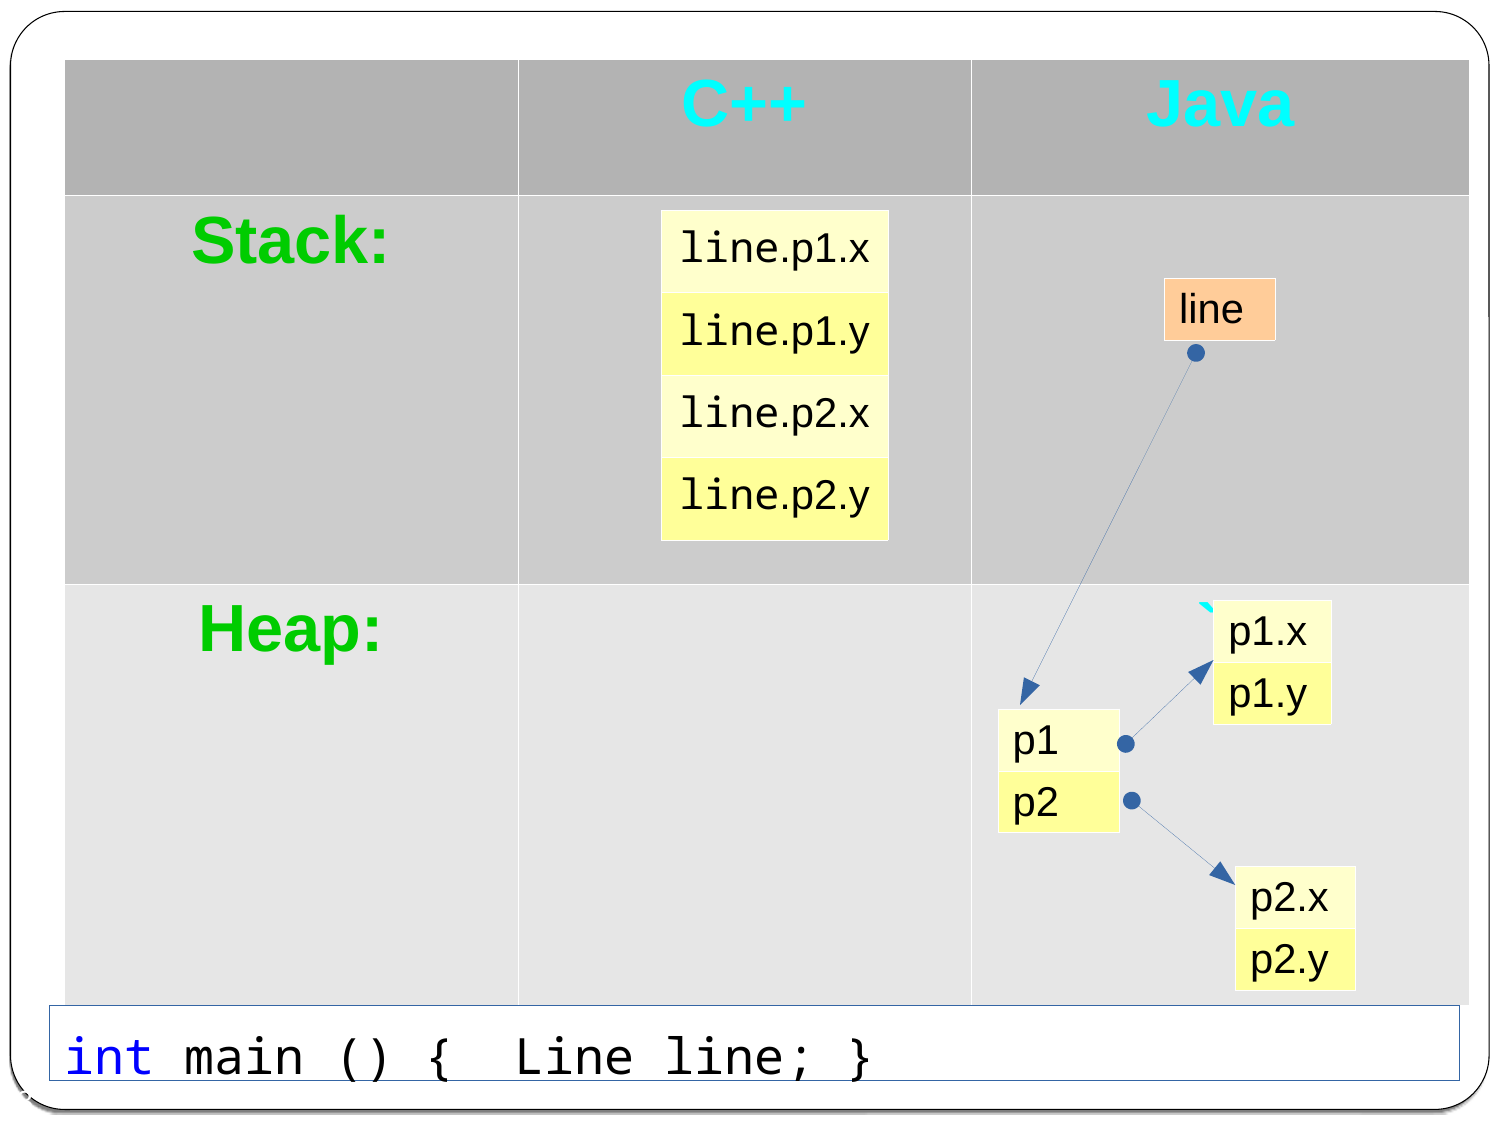

| | C++ | Java |
| --- | --- | --- |
| Stack: | | |
| Heap: | | `` |
| line.p1.x |
| --- |
| line.p1.y |
| line.p2.x |
| line.p2.y |
| line |
| --- |
| p1.x |
| --- |
| p1.y |
| p1 |
| --- |
| p2 |
| p2.x |
| --- |
| p2.y |
# int main () { Line line; }
…
delete pline;
};